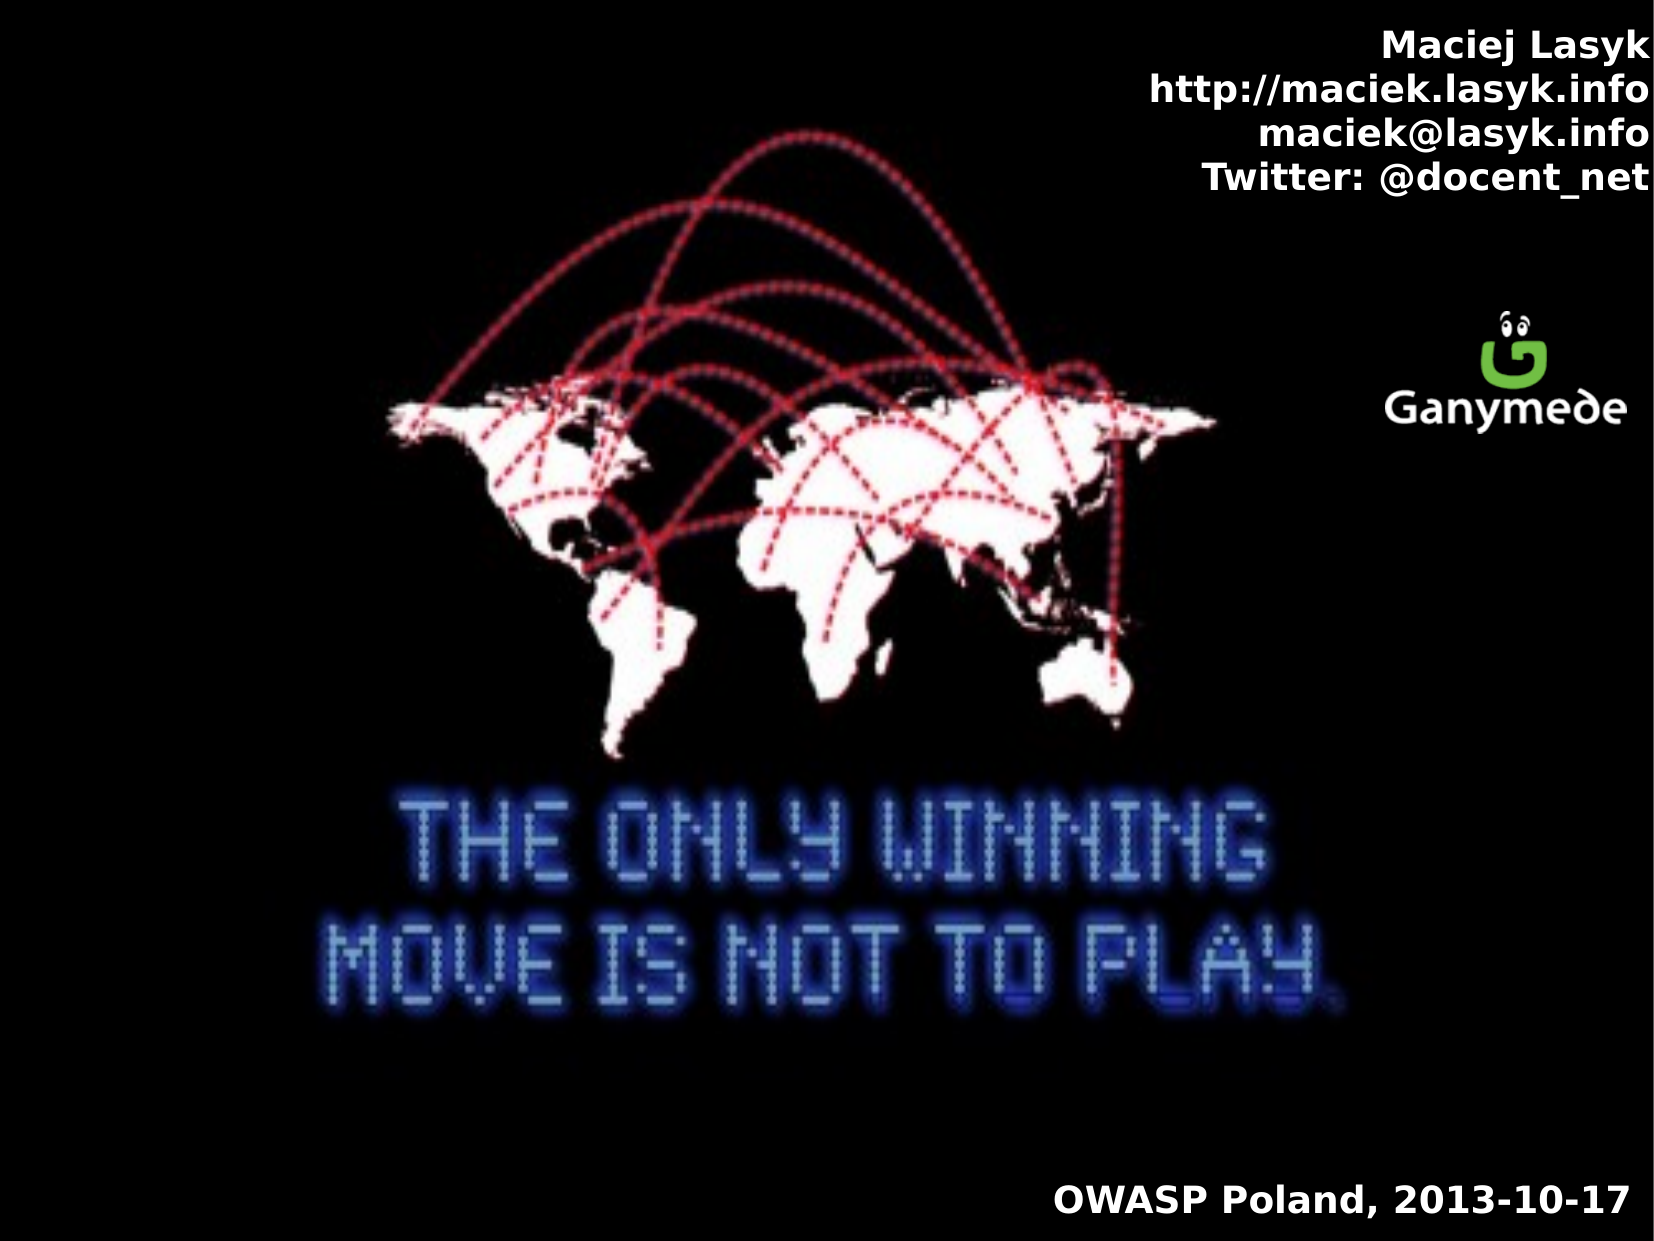

Maciej Lasyk
http://maciek.lasyk.info
maciek@lasyk.info
Twitter: @docent_net
OWASP Poland, 2013-10-17